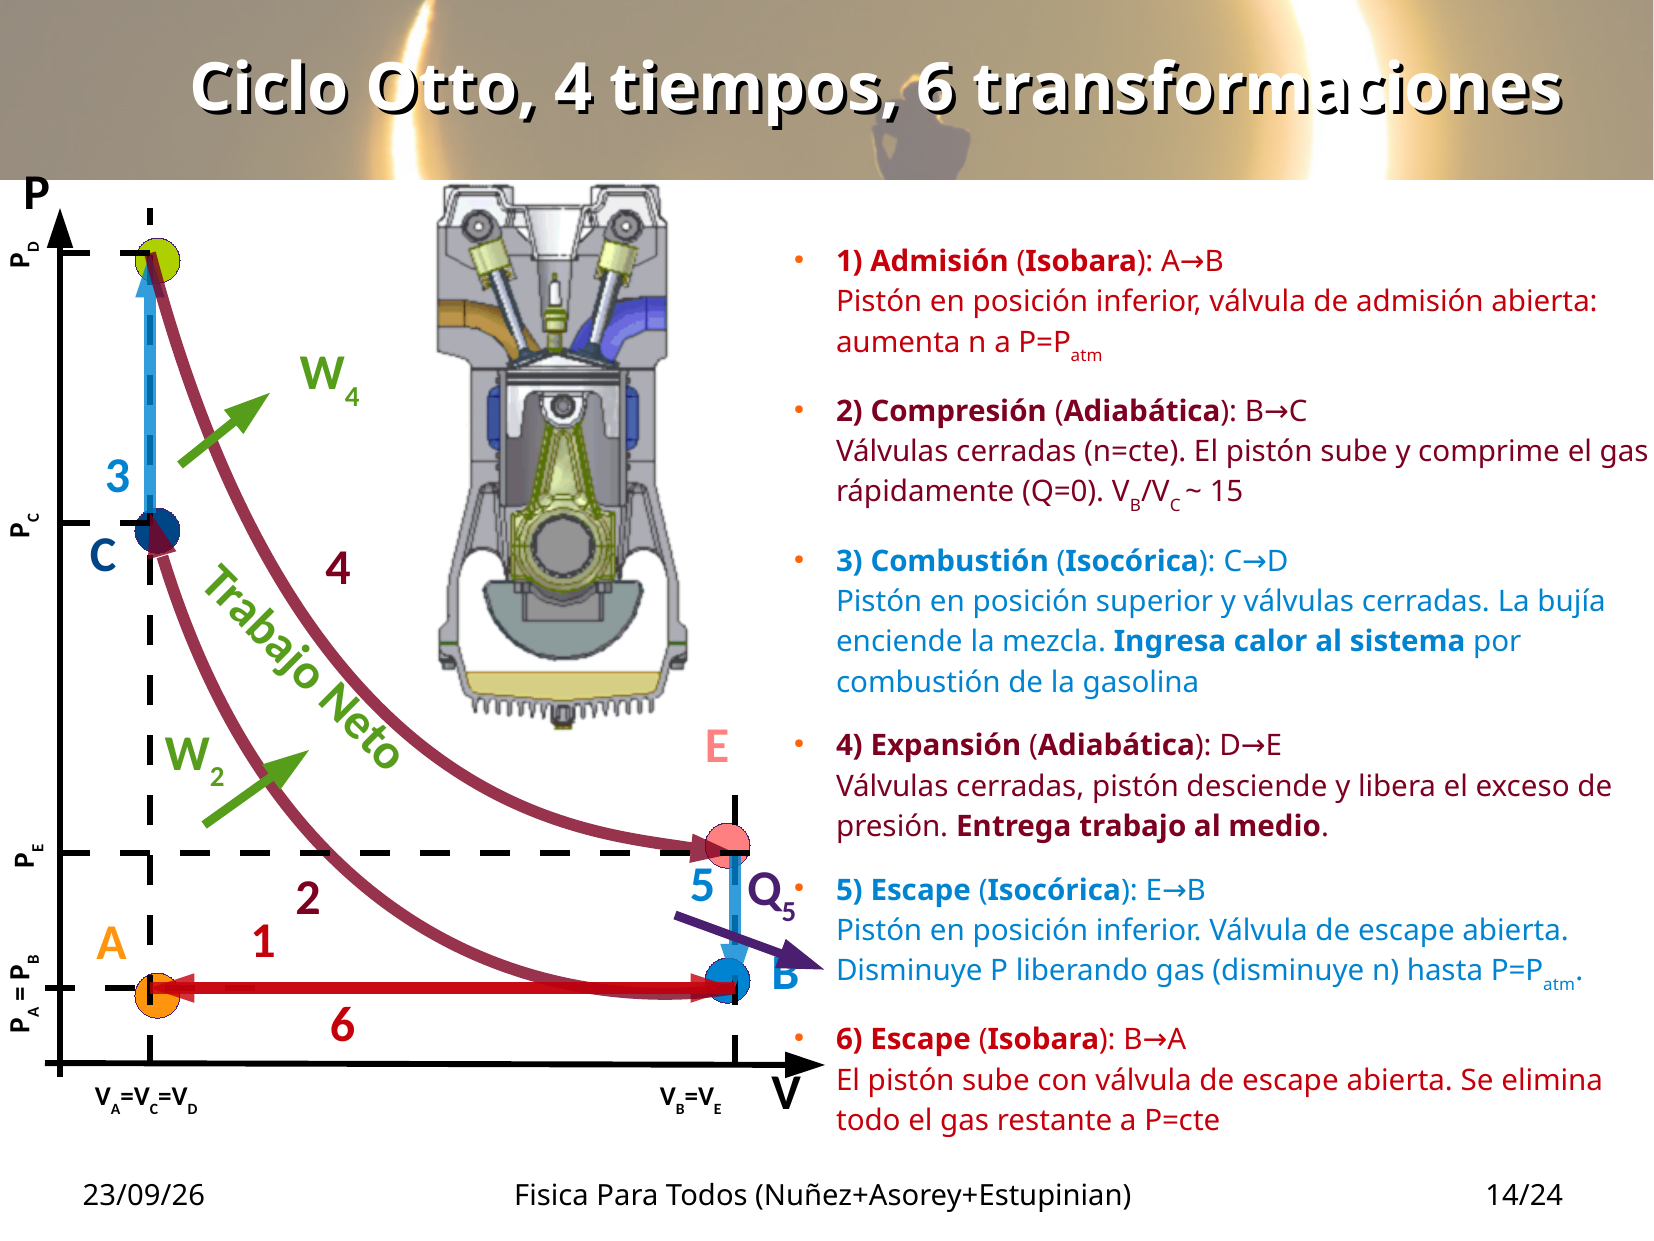

# Ciclo Otto, 4 tiempos, 6 transformaciones
P
V
PD
1) Admisión (Isobara): A→B
Pistón en posición inferior, válvula de admisión abierta: aumenta n a P=Patm
2) Compresión (Adiabática): B→C
Válvulas cerradas (n=cte). El pistón sube y comprime el gas rápidamente (Q=0). VB/VC ~ 15
3) Combustión (Isocórica): C→D
Pistón en posición superior y válvulas cerradas. La bujía enciende la mezcla. Ingresa calor al sistema por combustión de la gasolina
4) Expansión (Adiabática): D→E
Válvulas cerradas, pistón desciende y libera el exceso de presión. Entrega trabajo al medio.
5) Escape (Isocórica): E→B
Pistón en posición inferior. Válvula de escape abierta. Disminuye P liberando gas (disminuye n) hasta P=Patm.
6) Escape (Isobara): B→A
El pistón sube con válvula de escape abierta. Se elimina todo el gas restante a P=cte
W4
3
PC
C
4
Trabajo Neto
E
W2
PE
5
Q5
2
1
A
B
PA = PB
6
VA=VC=VD
VB=VE
Fisica Para Todos (Nuñez+Asorey+Estupinian)
14